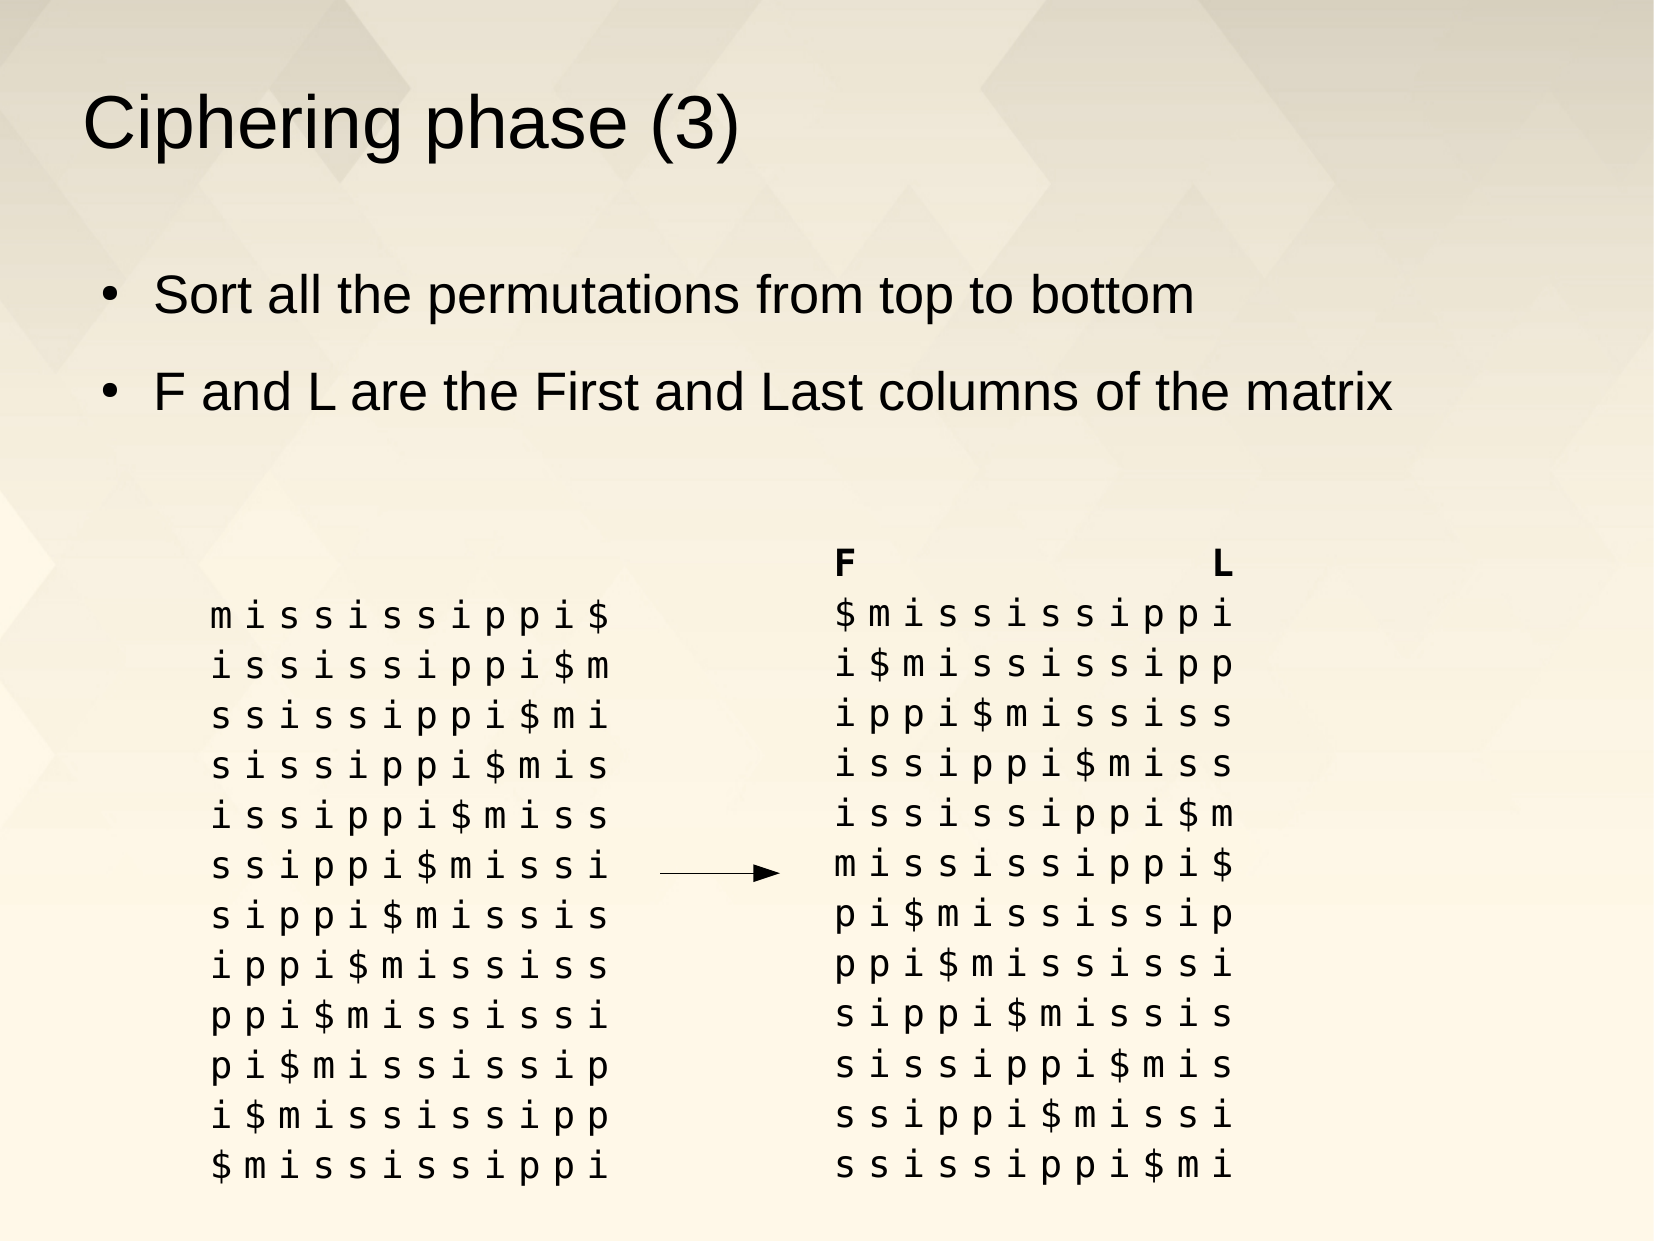

# Ciphering phase (3)
Sort all the permutations from top to bottom
F and L are the First and Last columns of the matrix
F L
$mississippi
i$mississipp
ippi$mississ
issippi$miss
ississippi$m
mississippi$
pi$mississip
ppi$mississi
sippi$missis
sissippi$mis
ssippi$missi
ssissippi$mi
mississippi$
ississippi$m
ssissippi$mi
sissippi$mis
issippi$miss
ssippi$missi
sippi$missis
ippi$mississ
ppi$mississi
pi$mississip
i$mississipp
$mississippi